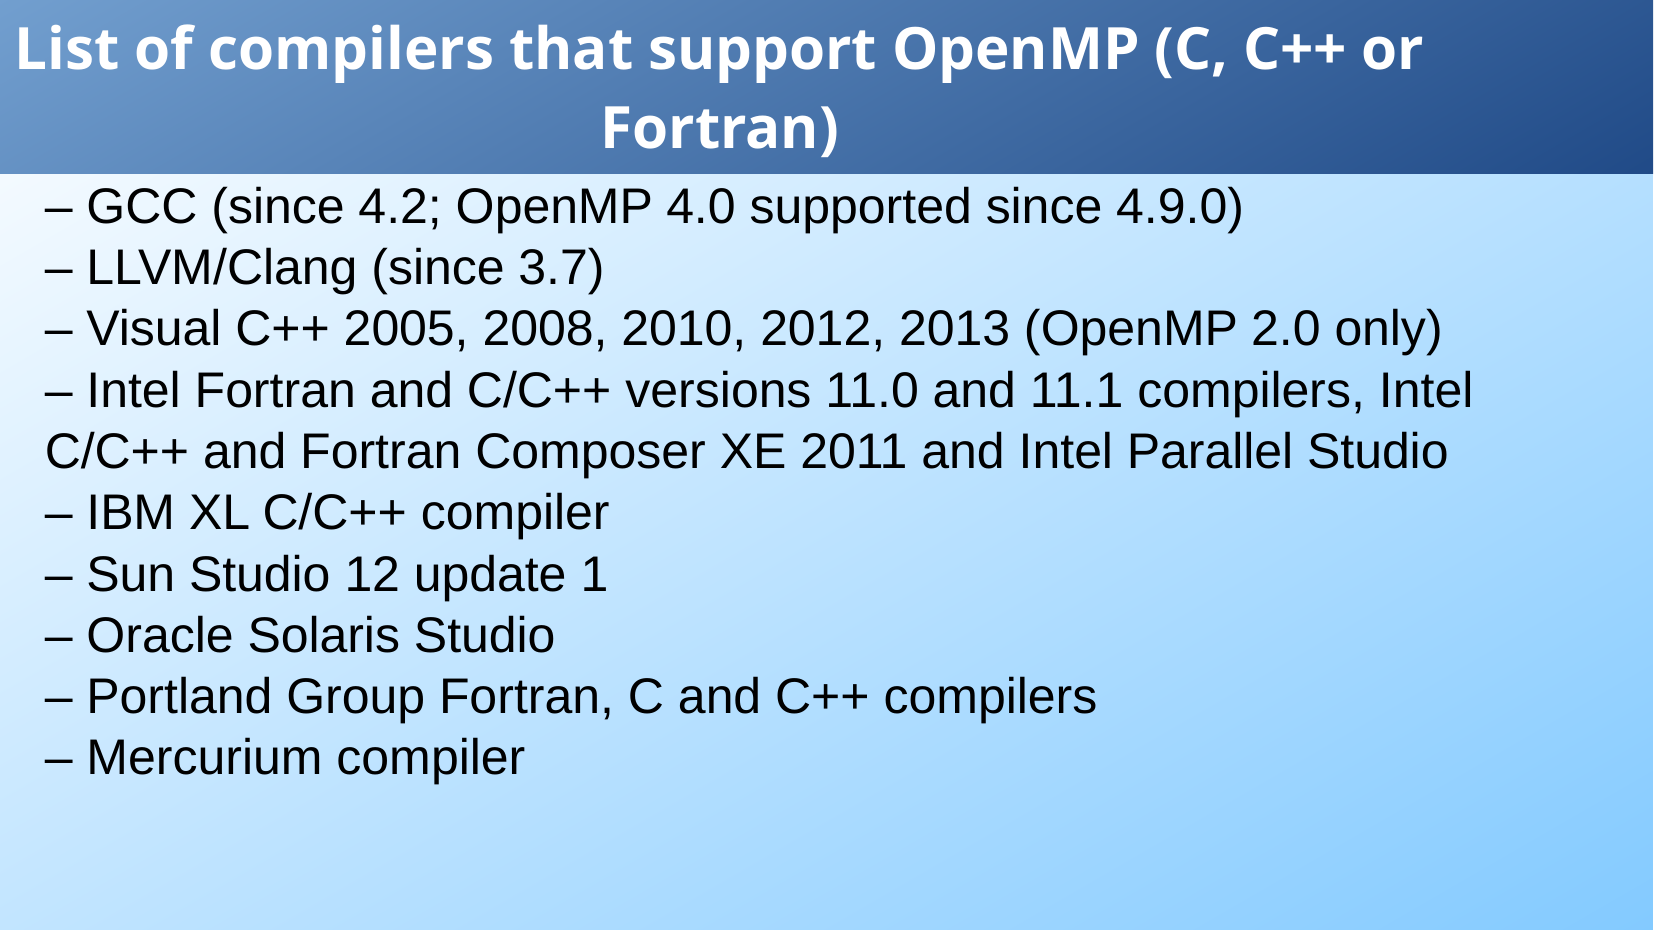

List of compilers that support OpenMP (C, C++ or Fortran)
– GCC (since 4.2; OpenMP 4.0 supported since 4.9.0)
– LLVM/Clang (since 3.7)
– Visual C++ 2005, 2008, 2010, 2012, 2013 (OpenMP 2.0 only)
– Intel Fortran and C/C++ versions 11.0 and 11.1 compilers, Intel C/C++ and Fortran Composer XE 2011 and Intel Parallel Studio
– IBM XL C/C++ compiler
– Sun Studio 12 update 1
– Oracle Solaris Studio
– Portland Group Fortran, C and C++ compilers
– Mercurium compiler